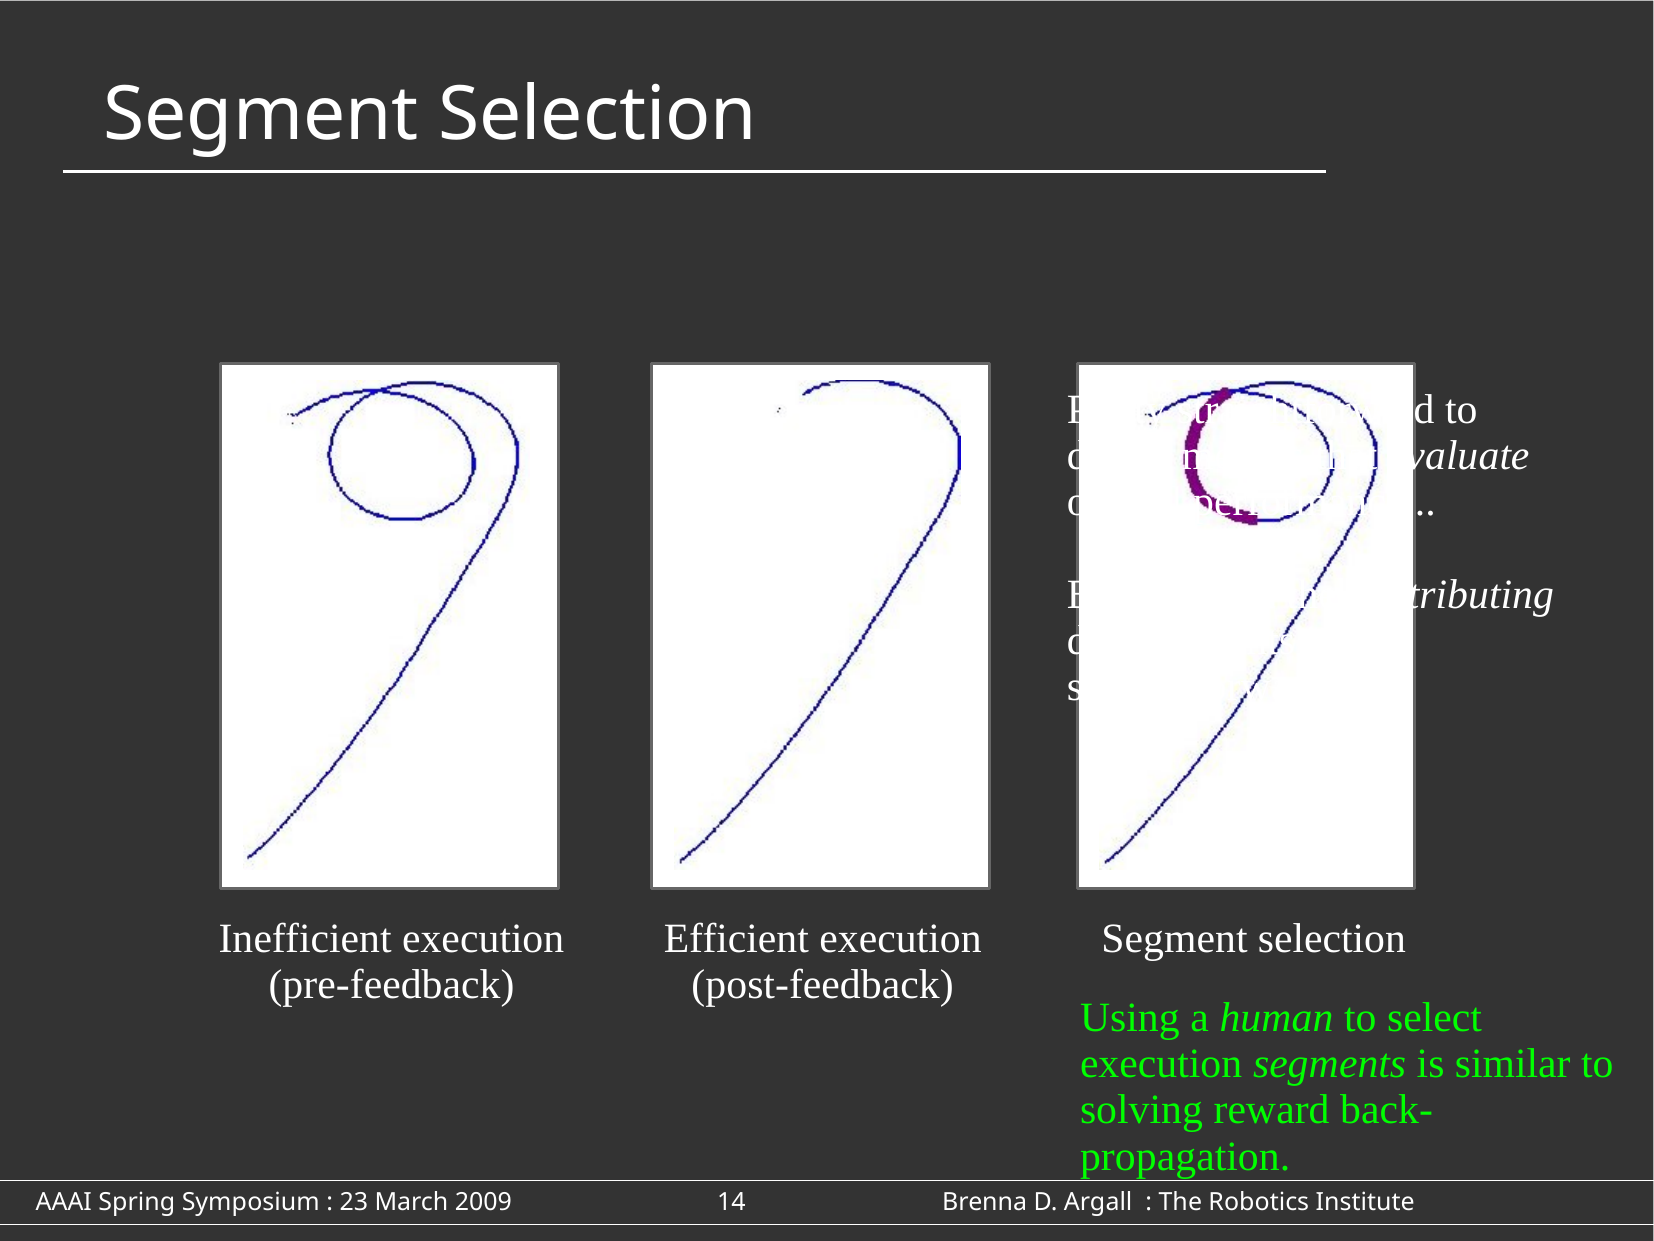

Segment Selection
 AAAI Spring Symposium : 23 March 2009 Brenna D. Argall : The Robotics Institute
Inefficient execution
(pre-feedback)
Efficient execution
(post-feedback)
Segment selection
Pretty straightforward to define metrics that evaluate overall performance...
But to credit the contributing dataset points is not straightforward.
Using a human to select execution segments is similar to solving reward back-propagation.